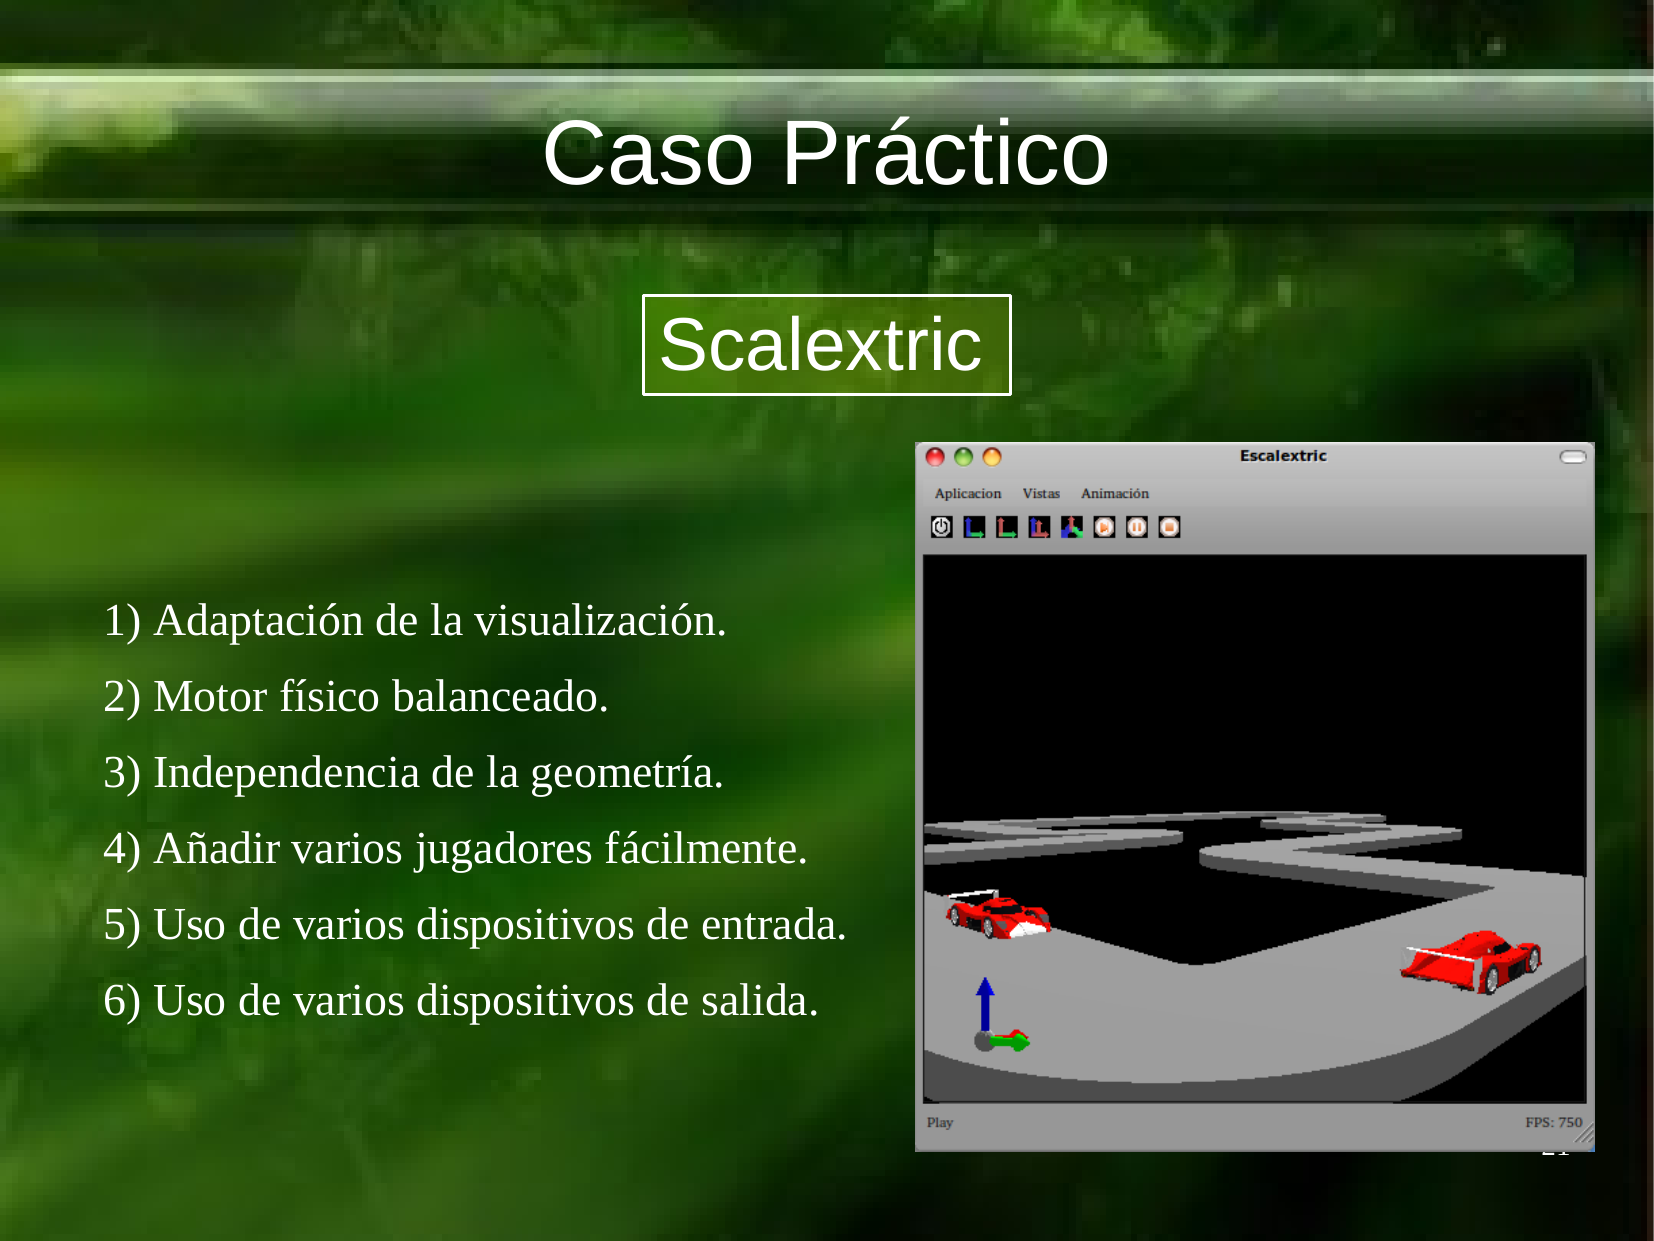

# Caso Práctico
Scalextric
 Adaptación de la visualización.
 Motor físico balanceado.
 Independencia de la geometría.
 Añadir varios jugadores fácilmente.
 Uso de varios dispositivos de entrada.
 Uso de varios dispositivos de salida.
21